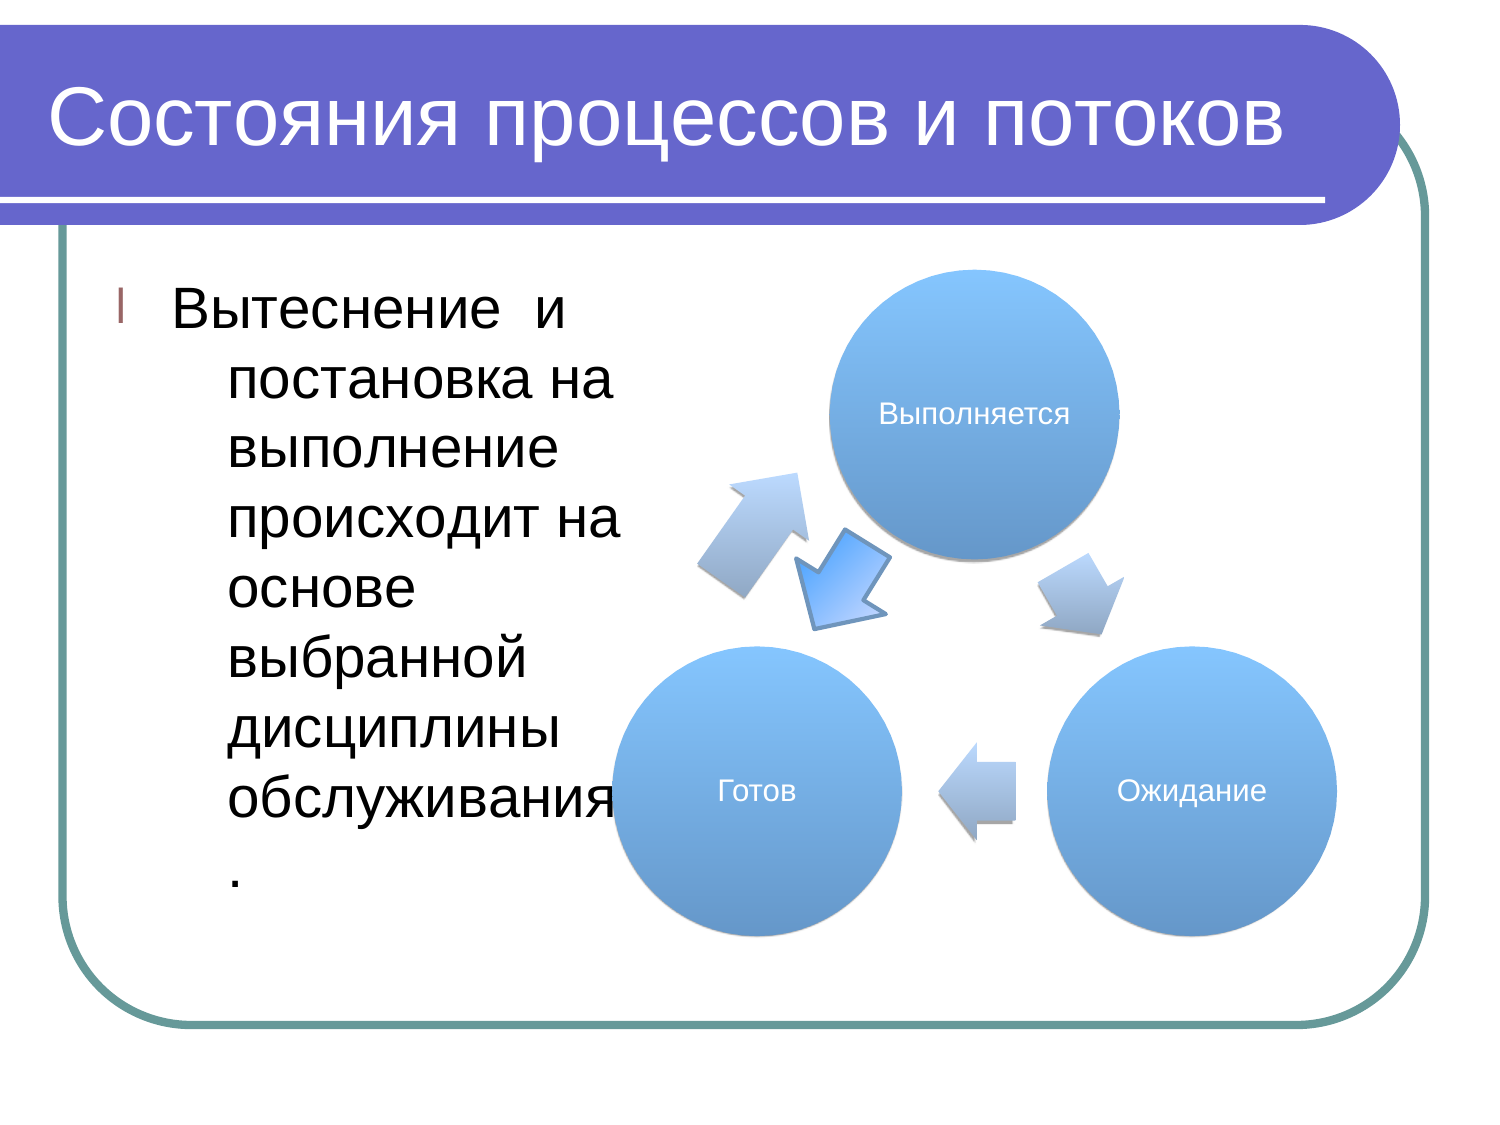

# Состояния процессов и потоков
Вытеснение и постановка на выполнение происходит на основе выбранной дисциплины обслуживания.
Выполняется
Готов
Ожидание